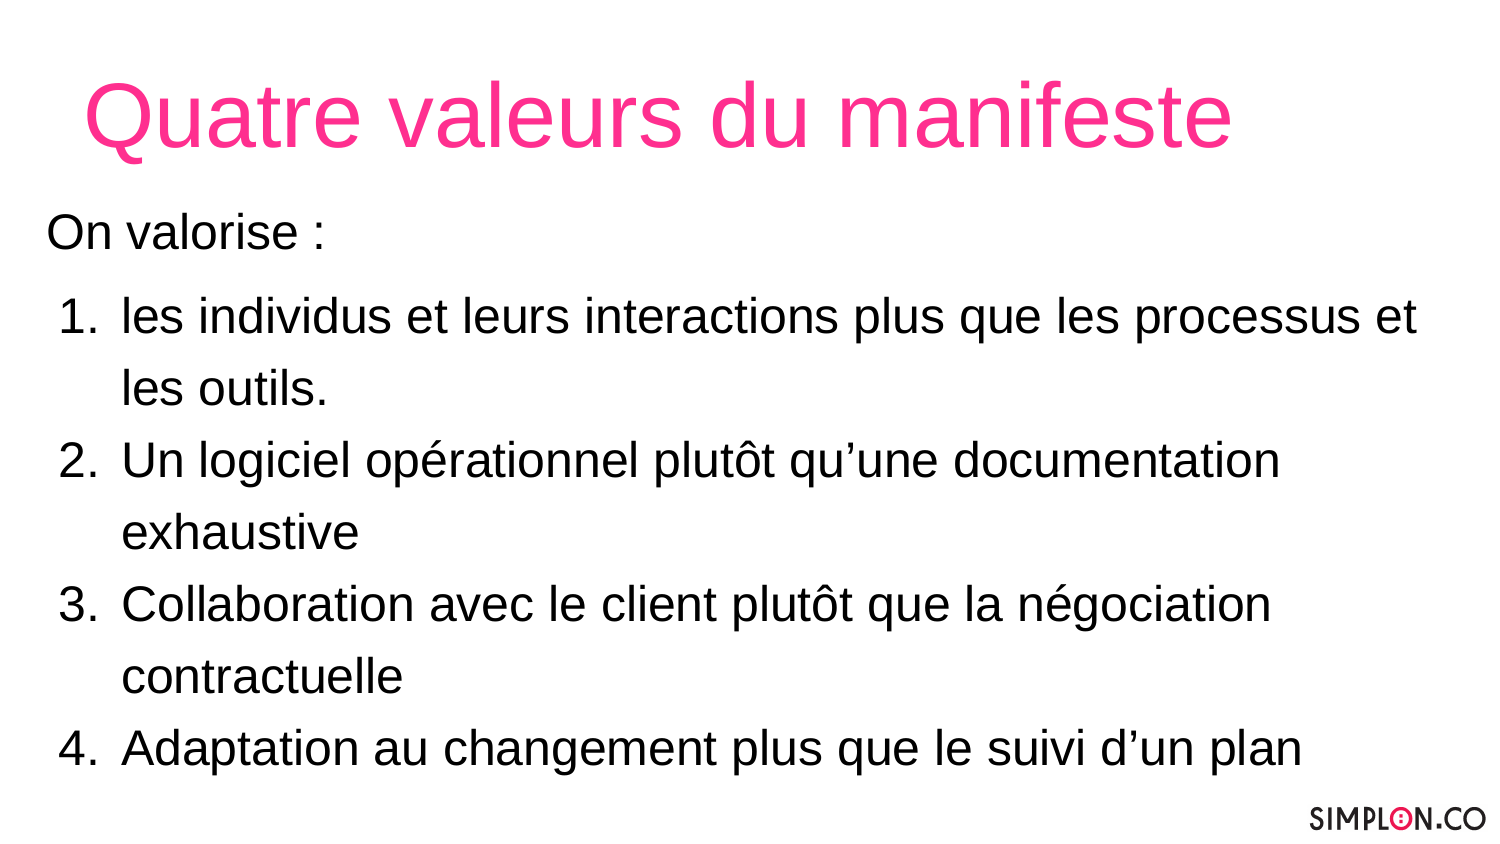

Quatre valeurs du manifeste
On valorise :
les individus et leurs interactions plus que les processus et les outils.
Un logiciel opérationnel plutôt qu’une documentation exhaustive
Collaboration avec le client plutôt que la négociation contractuelle
Adaptation au changement plus que le suivi d’un plan